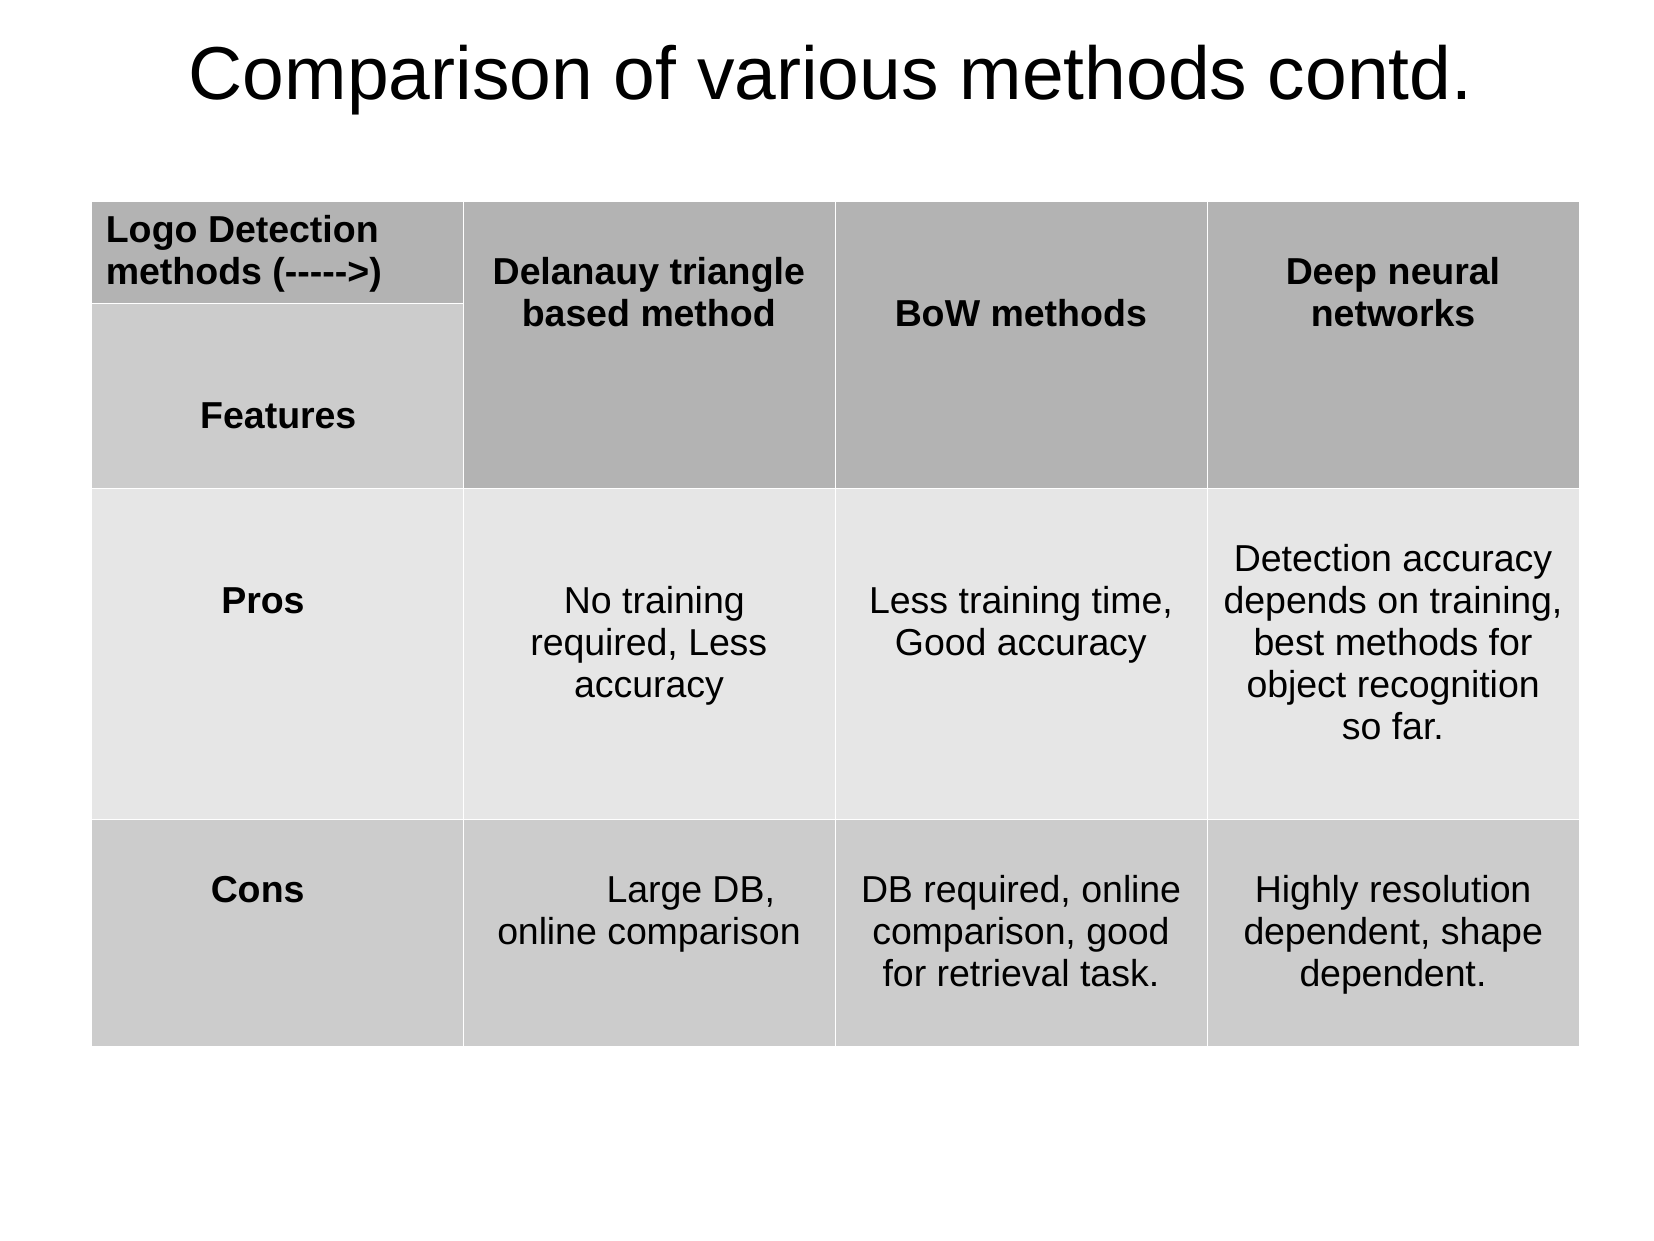

# Comparison of various methods contd.
| Logo Detection methods (----->) | Delanauy triangle based method | BoW methods | Deep neural networks |
| --- | --- | --- | --- |
| Features | | | |
| Pros | No training required, Less accuracy | Less training time, Good accuracy | Detection accuracy depends on training, best methods for object recognition so far. |
| Cons | Large DB, online comparison | DB required, online comparison, good for retrieval task. | Highly resolution dependent, shape dependent. |